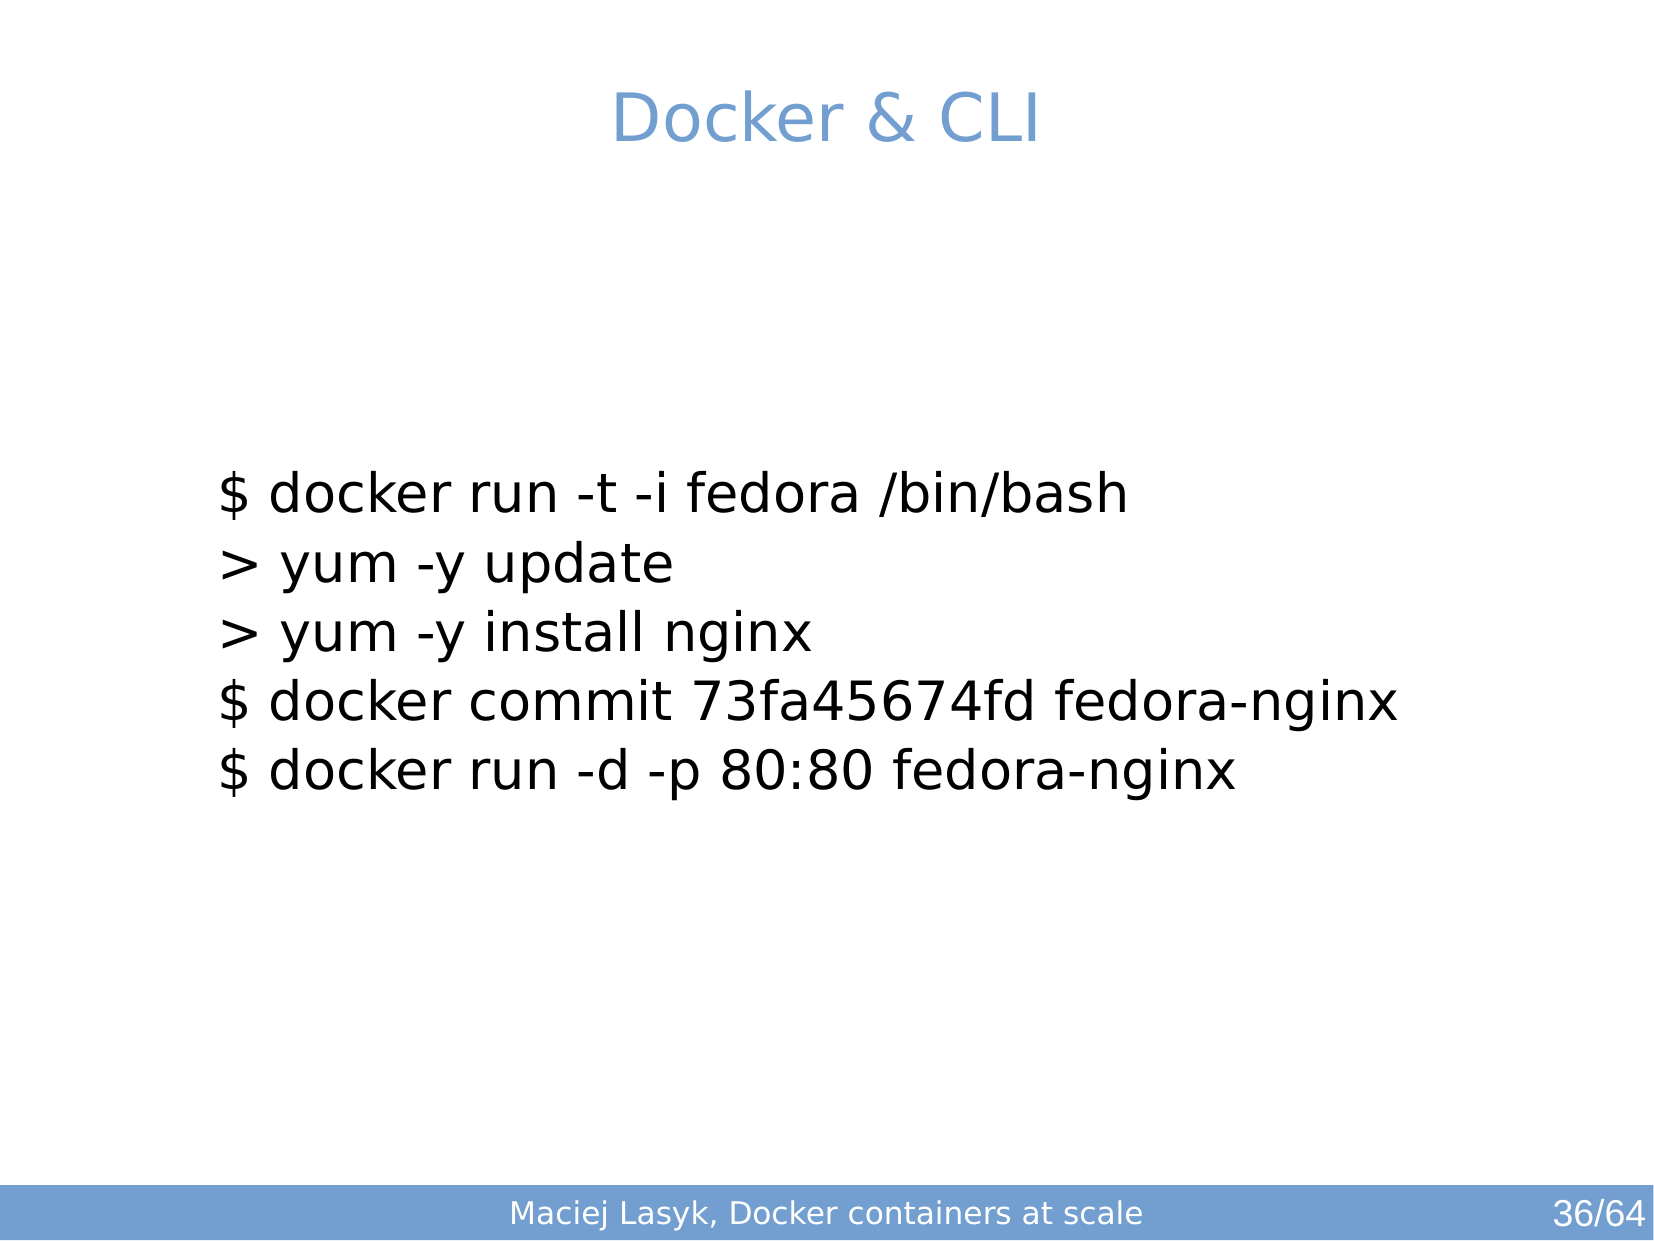

Docker & CLI
$ docker run -t -i fedora /bin/bash
> yum -y update
> yum -y install nginx
$ docker commit 73fa45674fd fedora-nginx
$ docker run -d -p 80:80 fedora-nginx
 36/64
Maciej Lasyk, Docker containers at scale